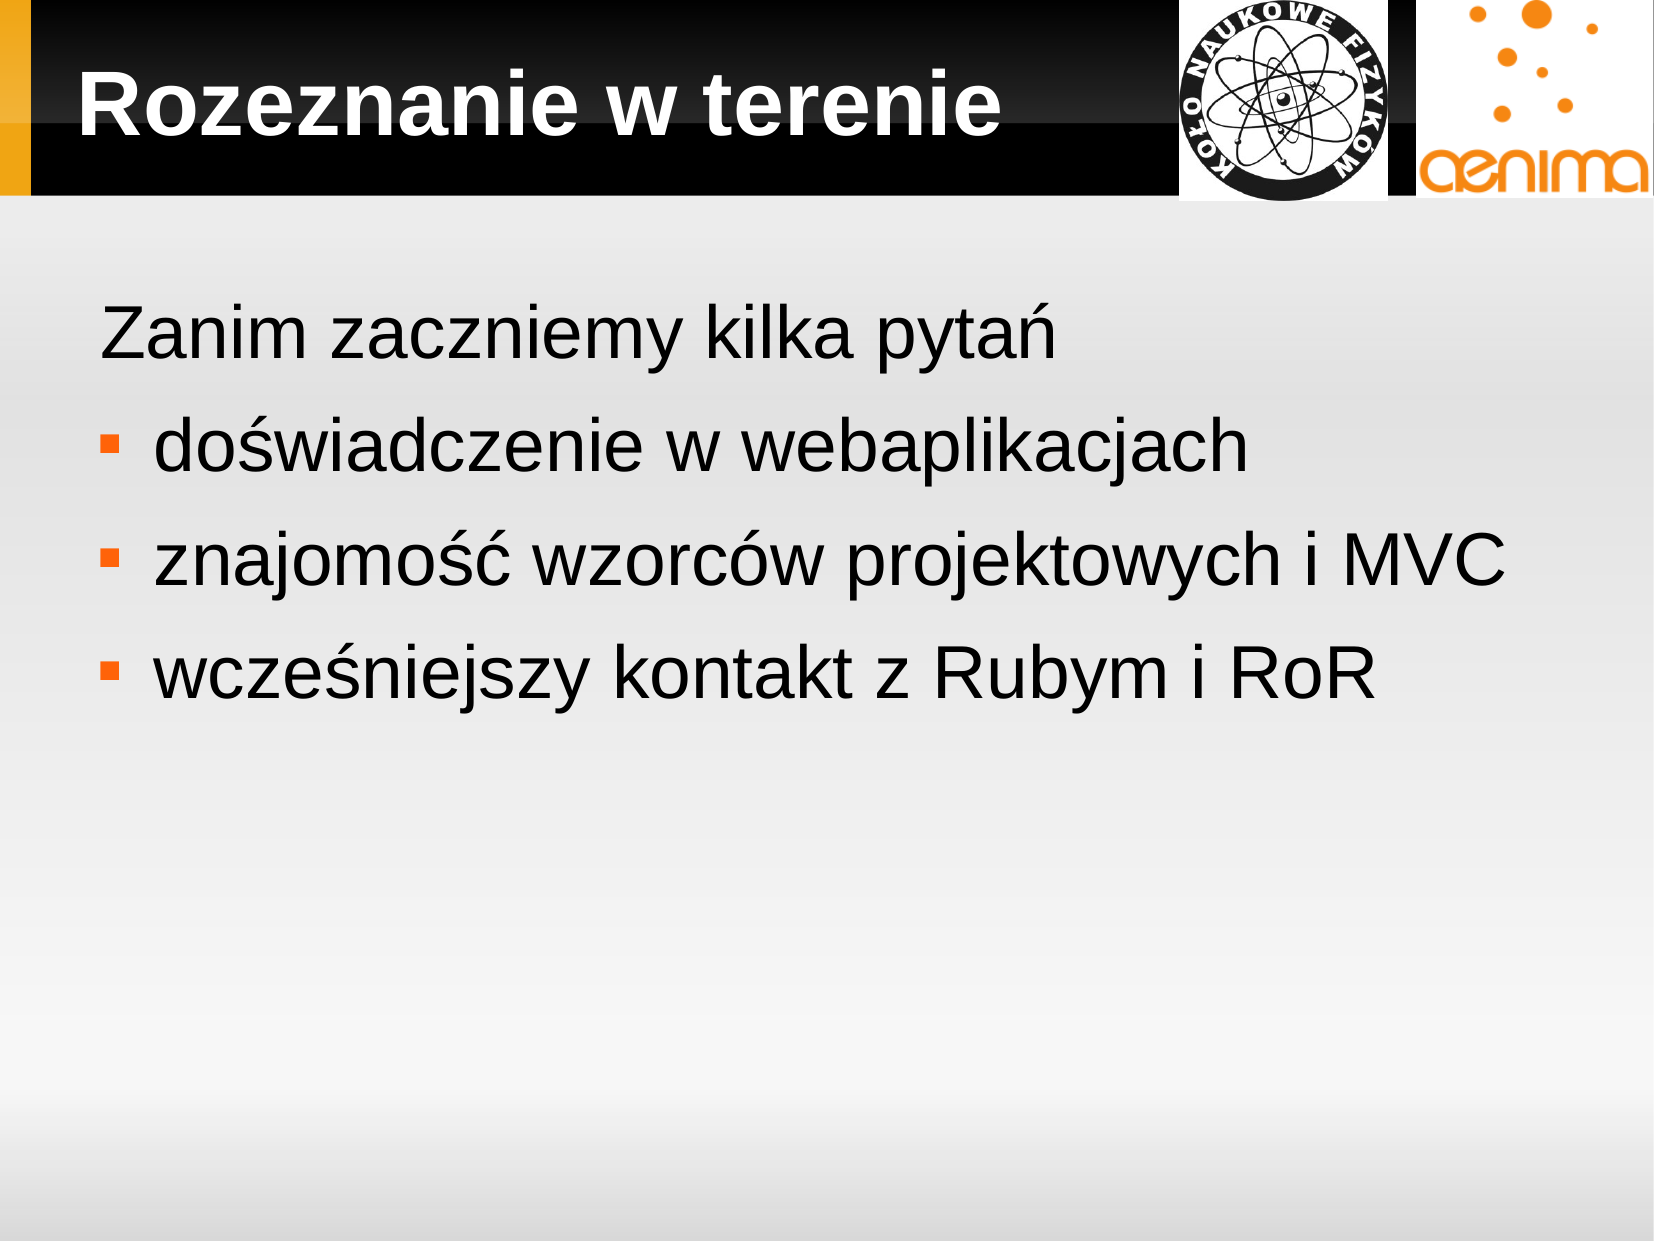

# Rozeznanie w terenie
Zanim zaczniemy kilka pytań
doświadczenie w webaplikacjach
znajomość wzorców projektowych i MVC
wcześniejszy kontakt z Rubym i RoR